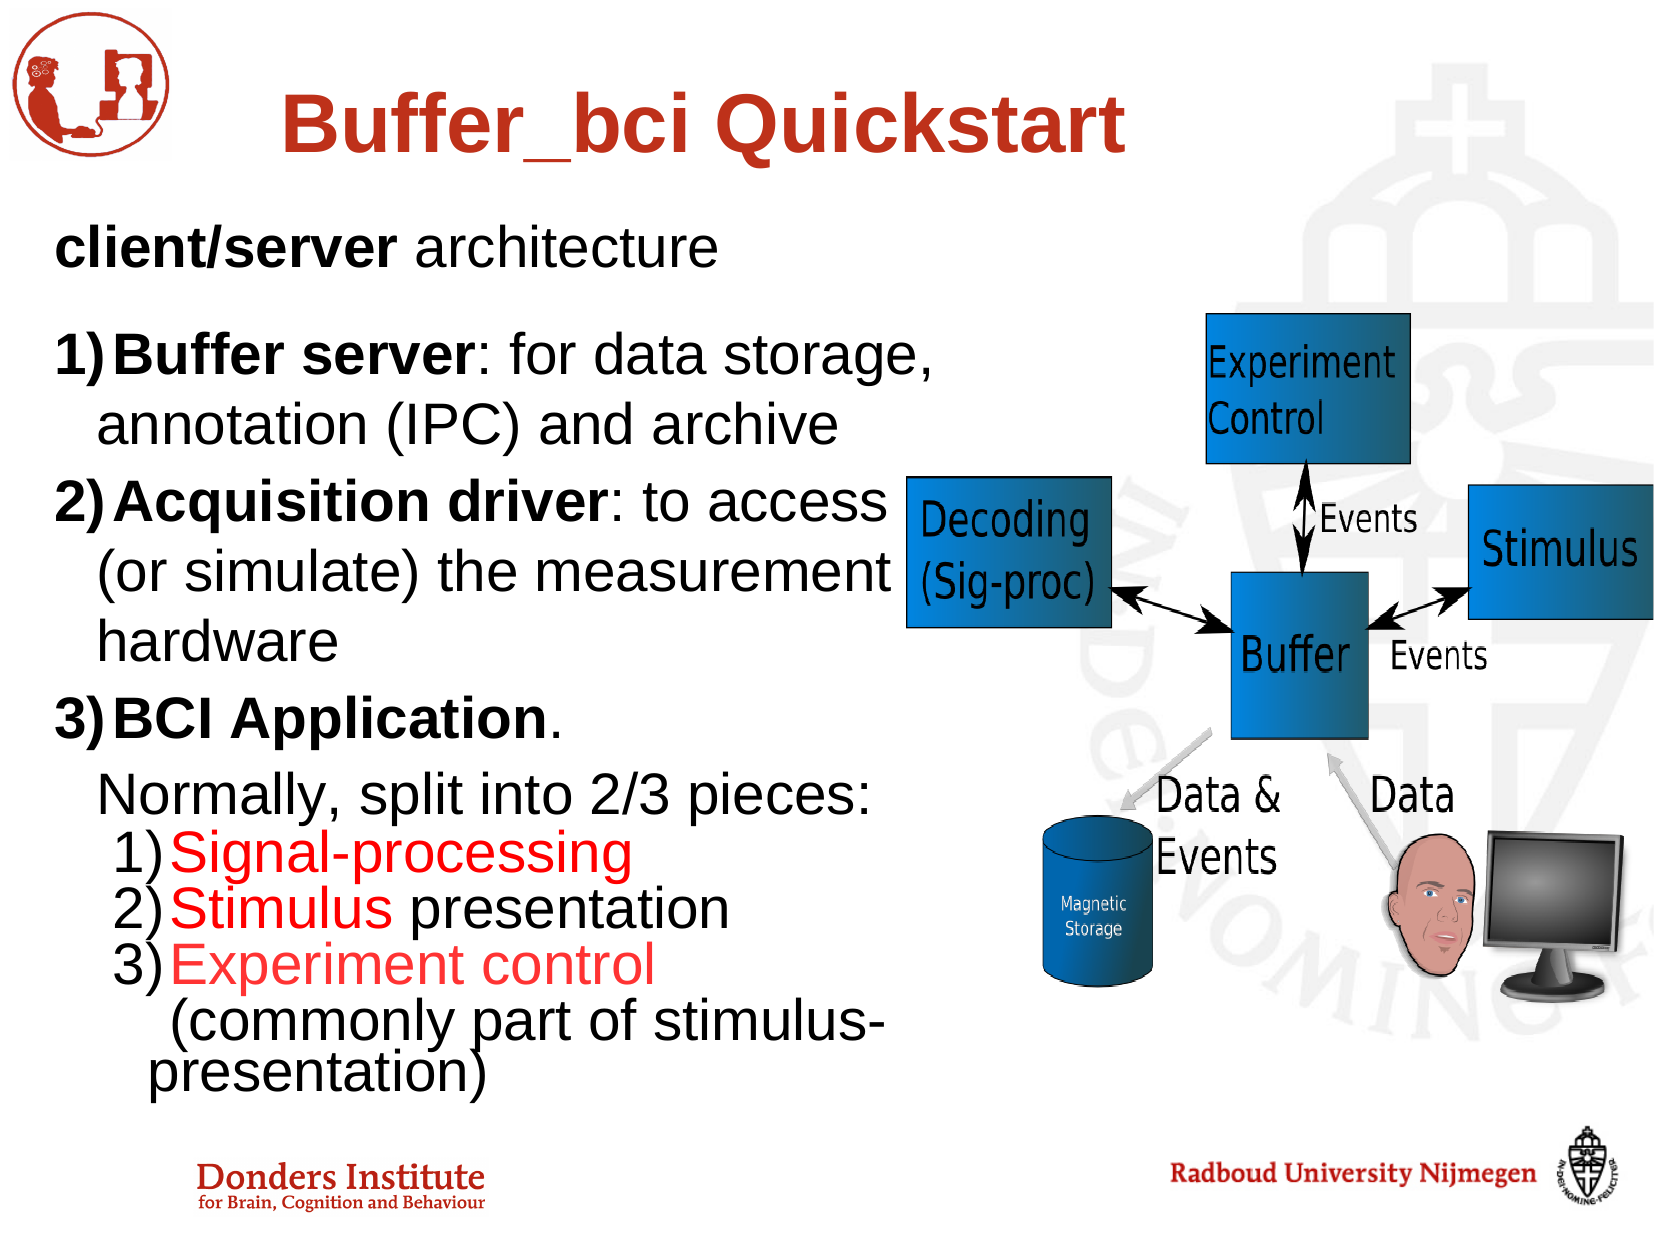

# Buffer_bci Quickstart
client/server architecture
 Buffer server: for data storage, annotation (IPC) and archive
 Acquisition driver: to access (or simulate) the measurement hardware
 BCI Application.
Normally, split into 2/3 pieces:
 Signal-processing
 Stimulus presentation
 Experiment control
 (commonly part of stimulus-presentation)